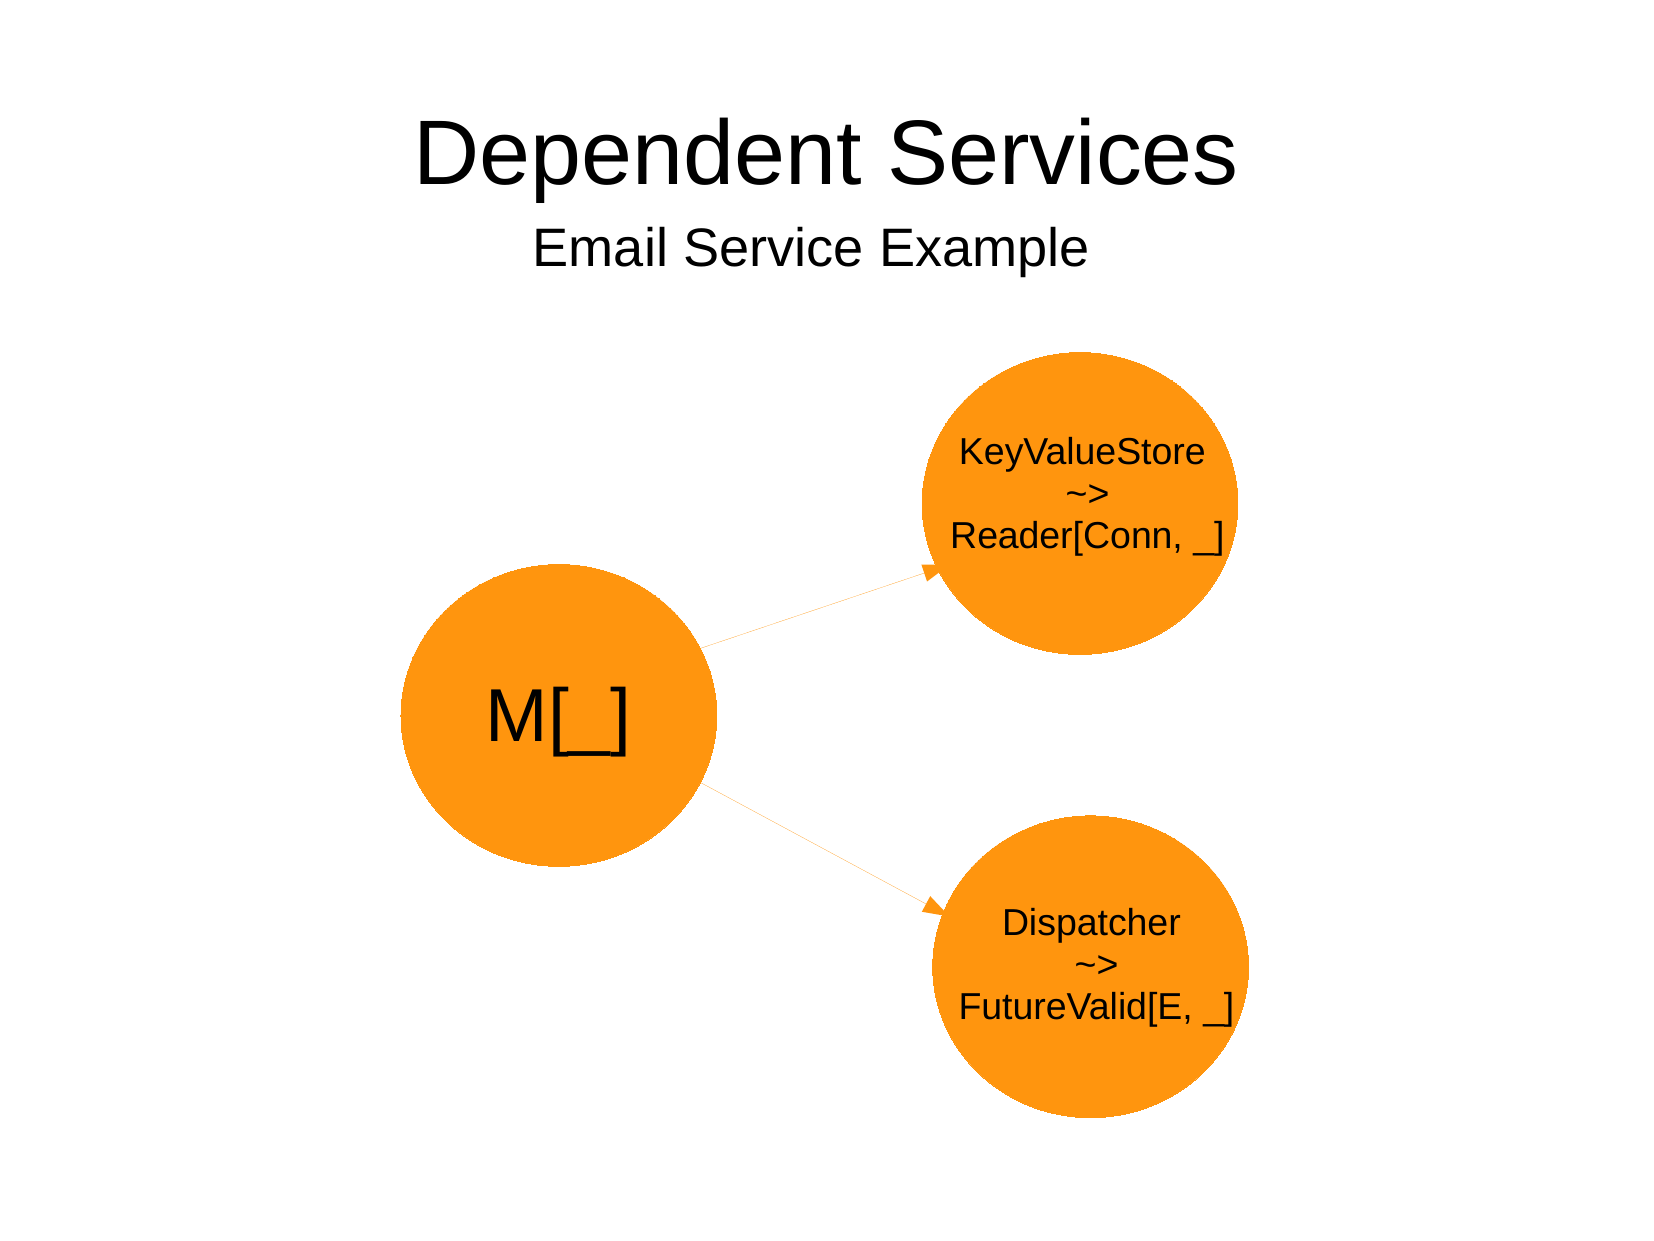

# Dependent Services
Email Service Example
KeyValueStore
~>
Reader[Conn, _]
M[_]
Dispatcher
~>
FutureValid[E, _]